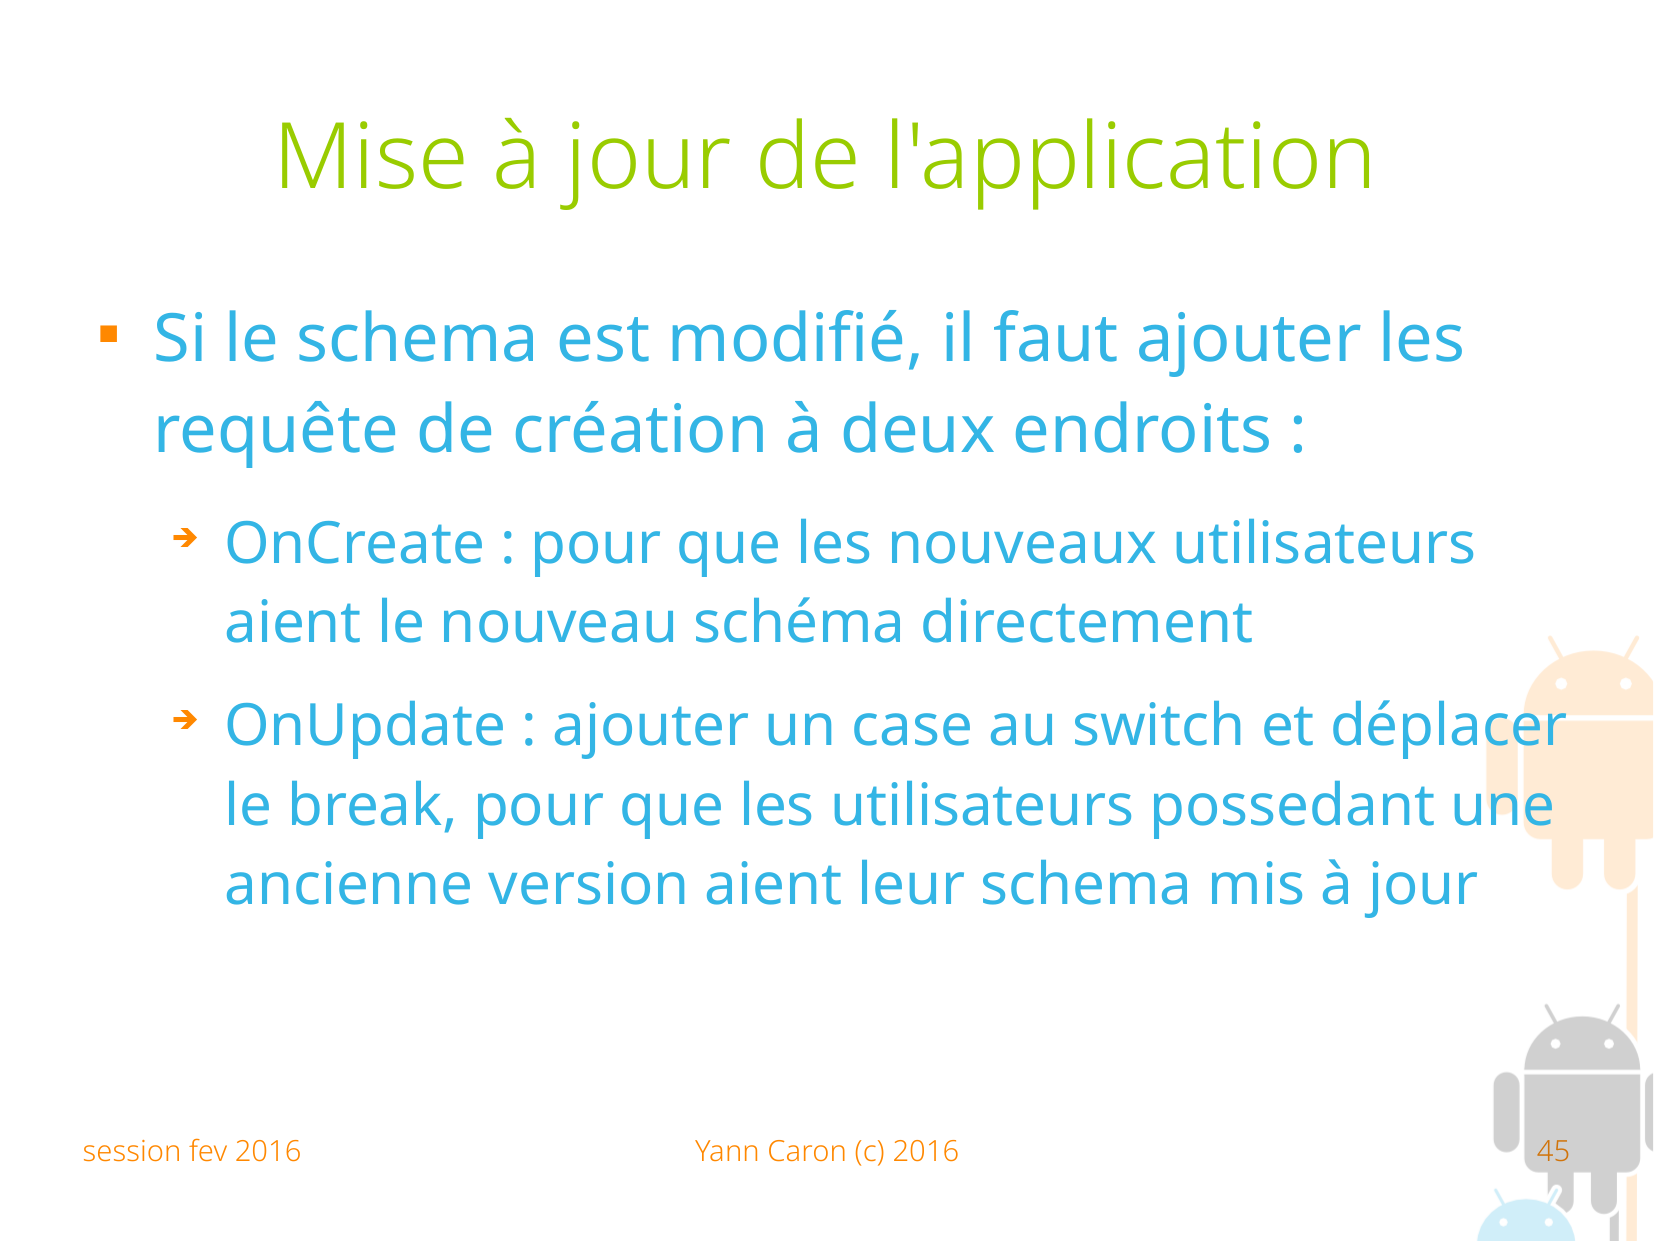

# Mise à jour de l'application
Si le schema est modifié, il faut ajouter les requête de création à deux endroits :
OnCreate : pour que les nouveaux utilisateurs aient le nouveau schéma directement
OnUpdate : ajouter un case au switch et déplacer le break, pour que les utilisateurs possedant une ancienne version aient leur schema mis à jour
session fev 2016
Yann Caron (c) 2016
45